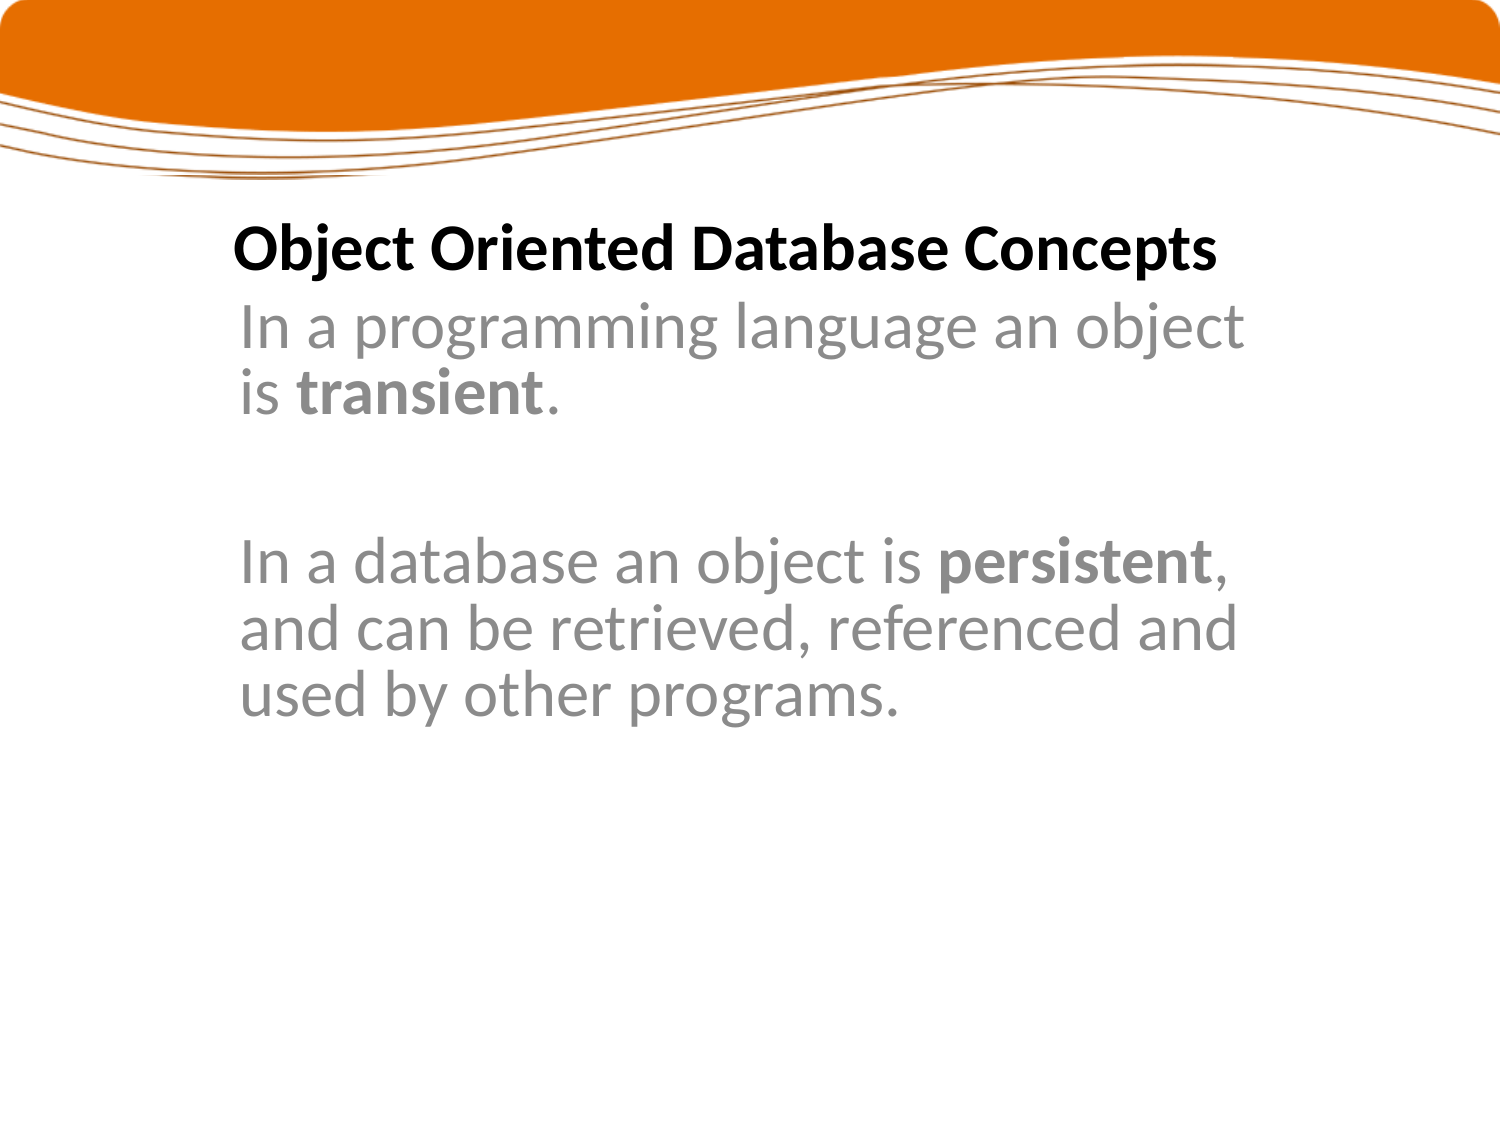

Object Oriented Database Concepts
In a programming language an object is transient.
In a database an object is persistent, and can be retrieved, referenced and used by other programs.